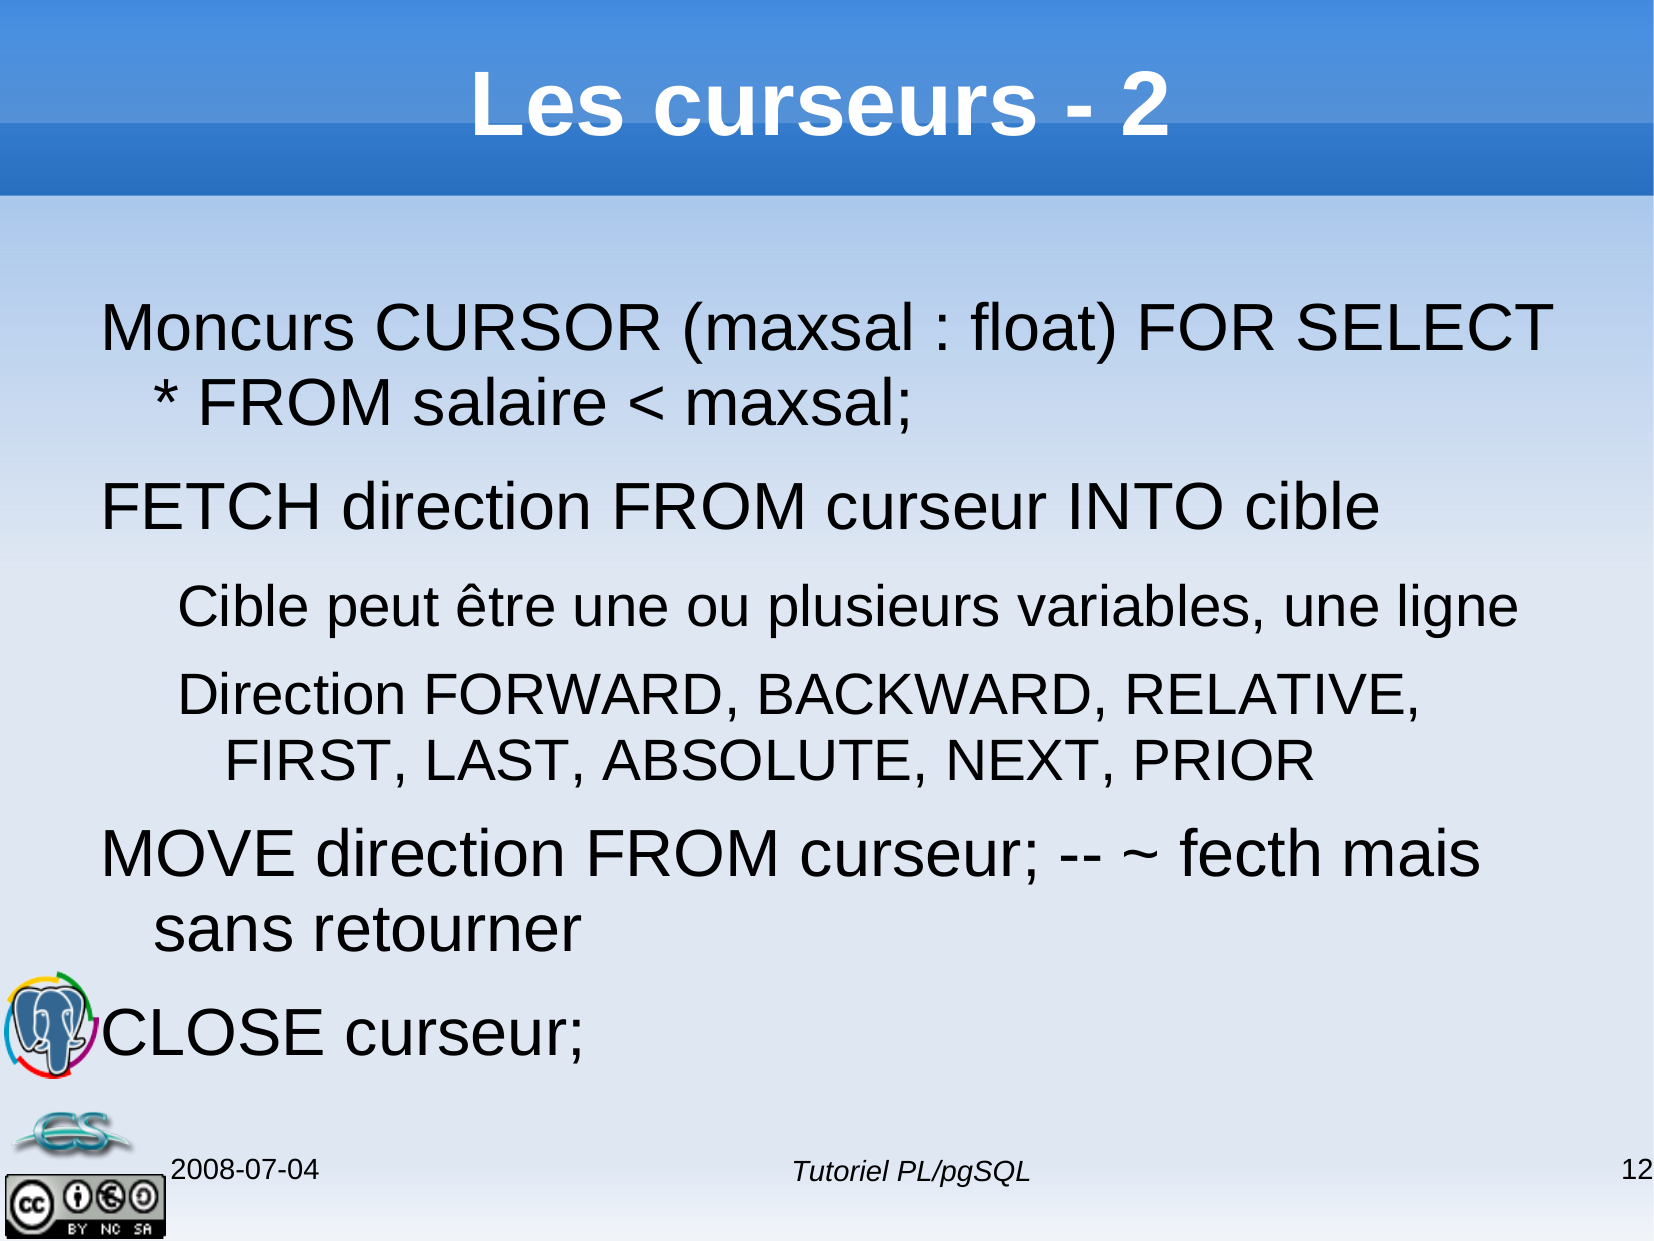

# Les curseurs - 2
Moncurs CURSOR (maxsal : float) FOR SELECT * FROM salaire < maxsal;
FETCH direction FROM curseur INTO cible
Cible peut être une ou plusieurs variables, une ligne
Direction FORWARD, BACKWARD, RELATIVE, FIRST, LAST, ABSOLUTE, NEXT, PRIOR
MOVE direction FROM curseur; -- ~ fecth mais sans retourner
CLOSE curseur;
2008-07-04
12
Tutoriel PL/pgSQL